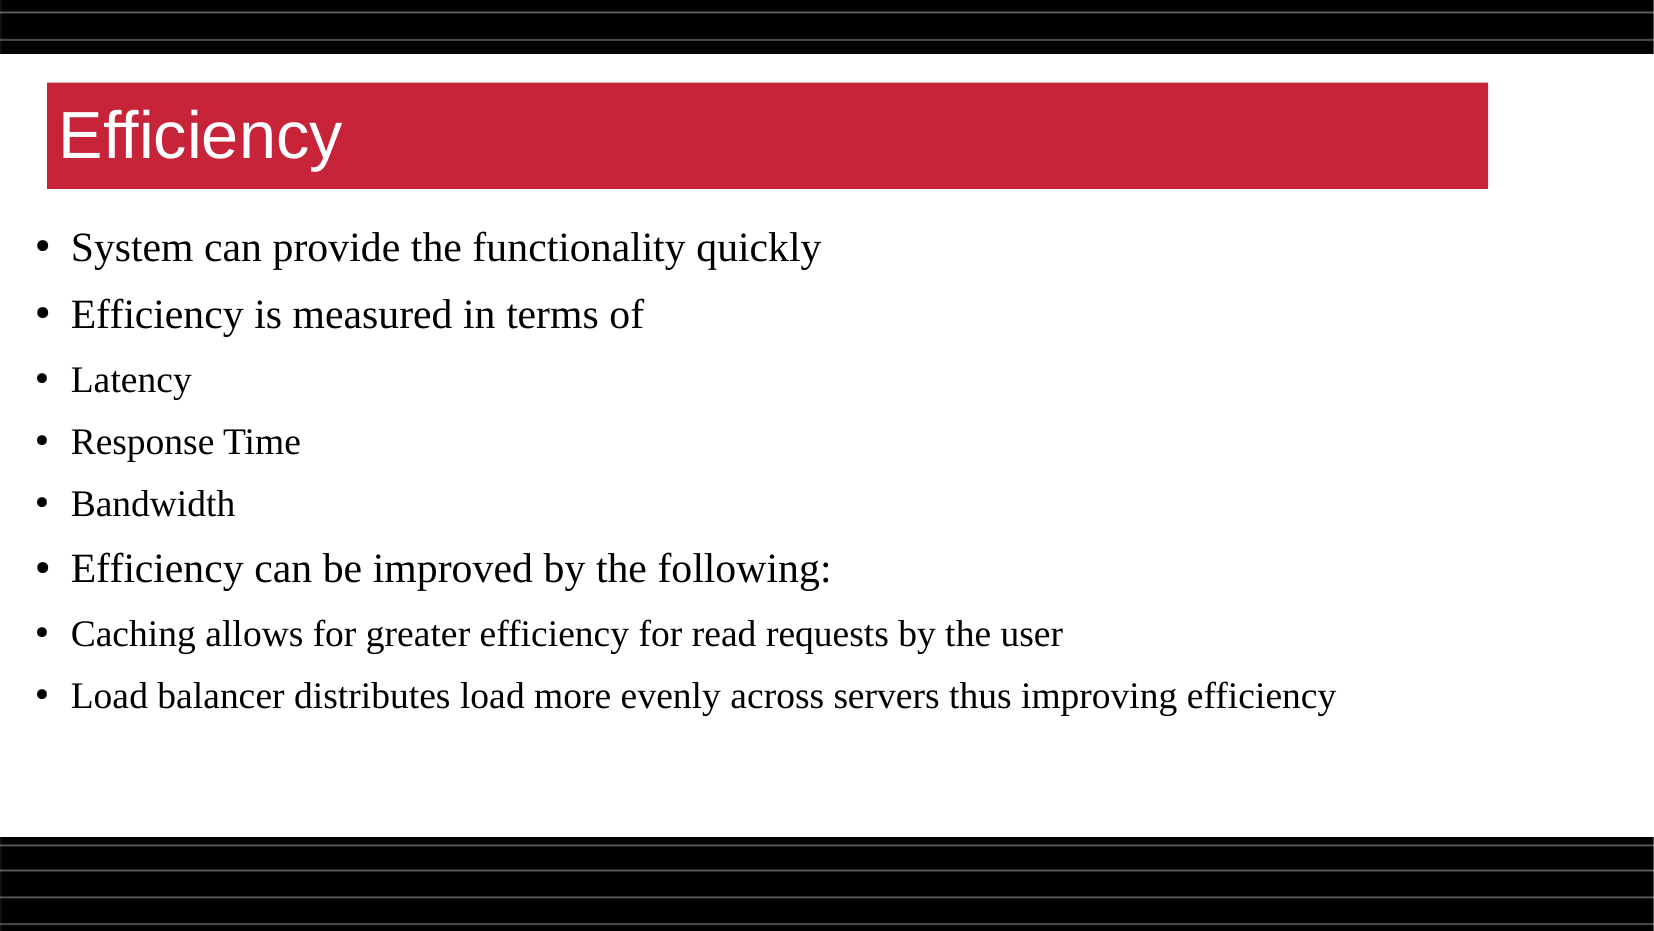

# Efficiency
System can provide the functionality quickly
Efficiency is measured in terms of
Latency
Response Time
Bandwidth
Efficiency can be improved by the following:
Caching allows for greater efficiency for read requests by the user
Load balancer distributes load more evenly across servers thus improving efficiency